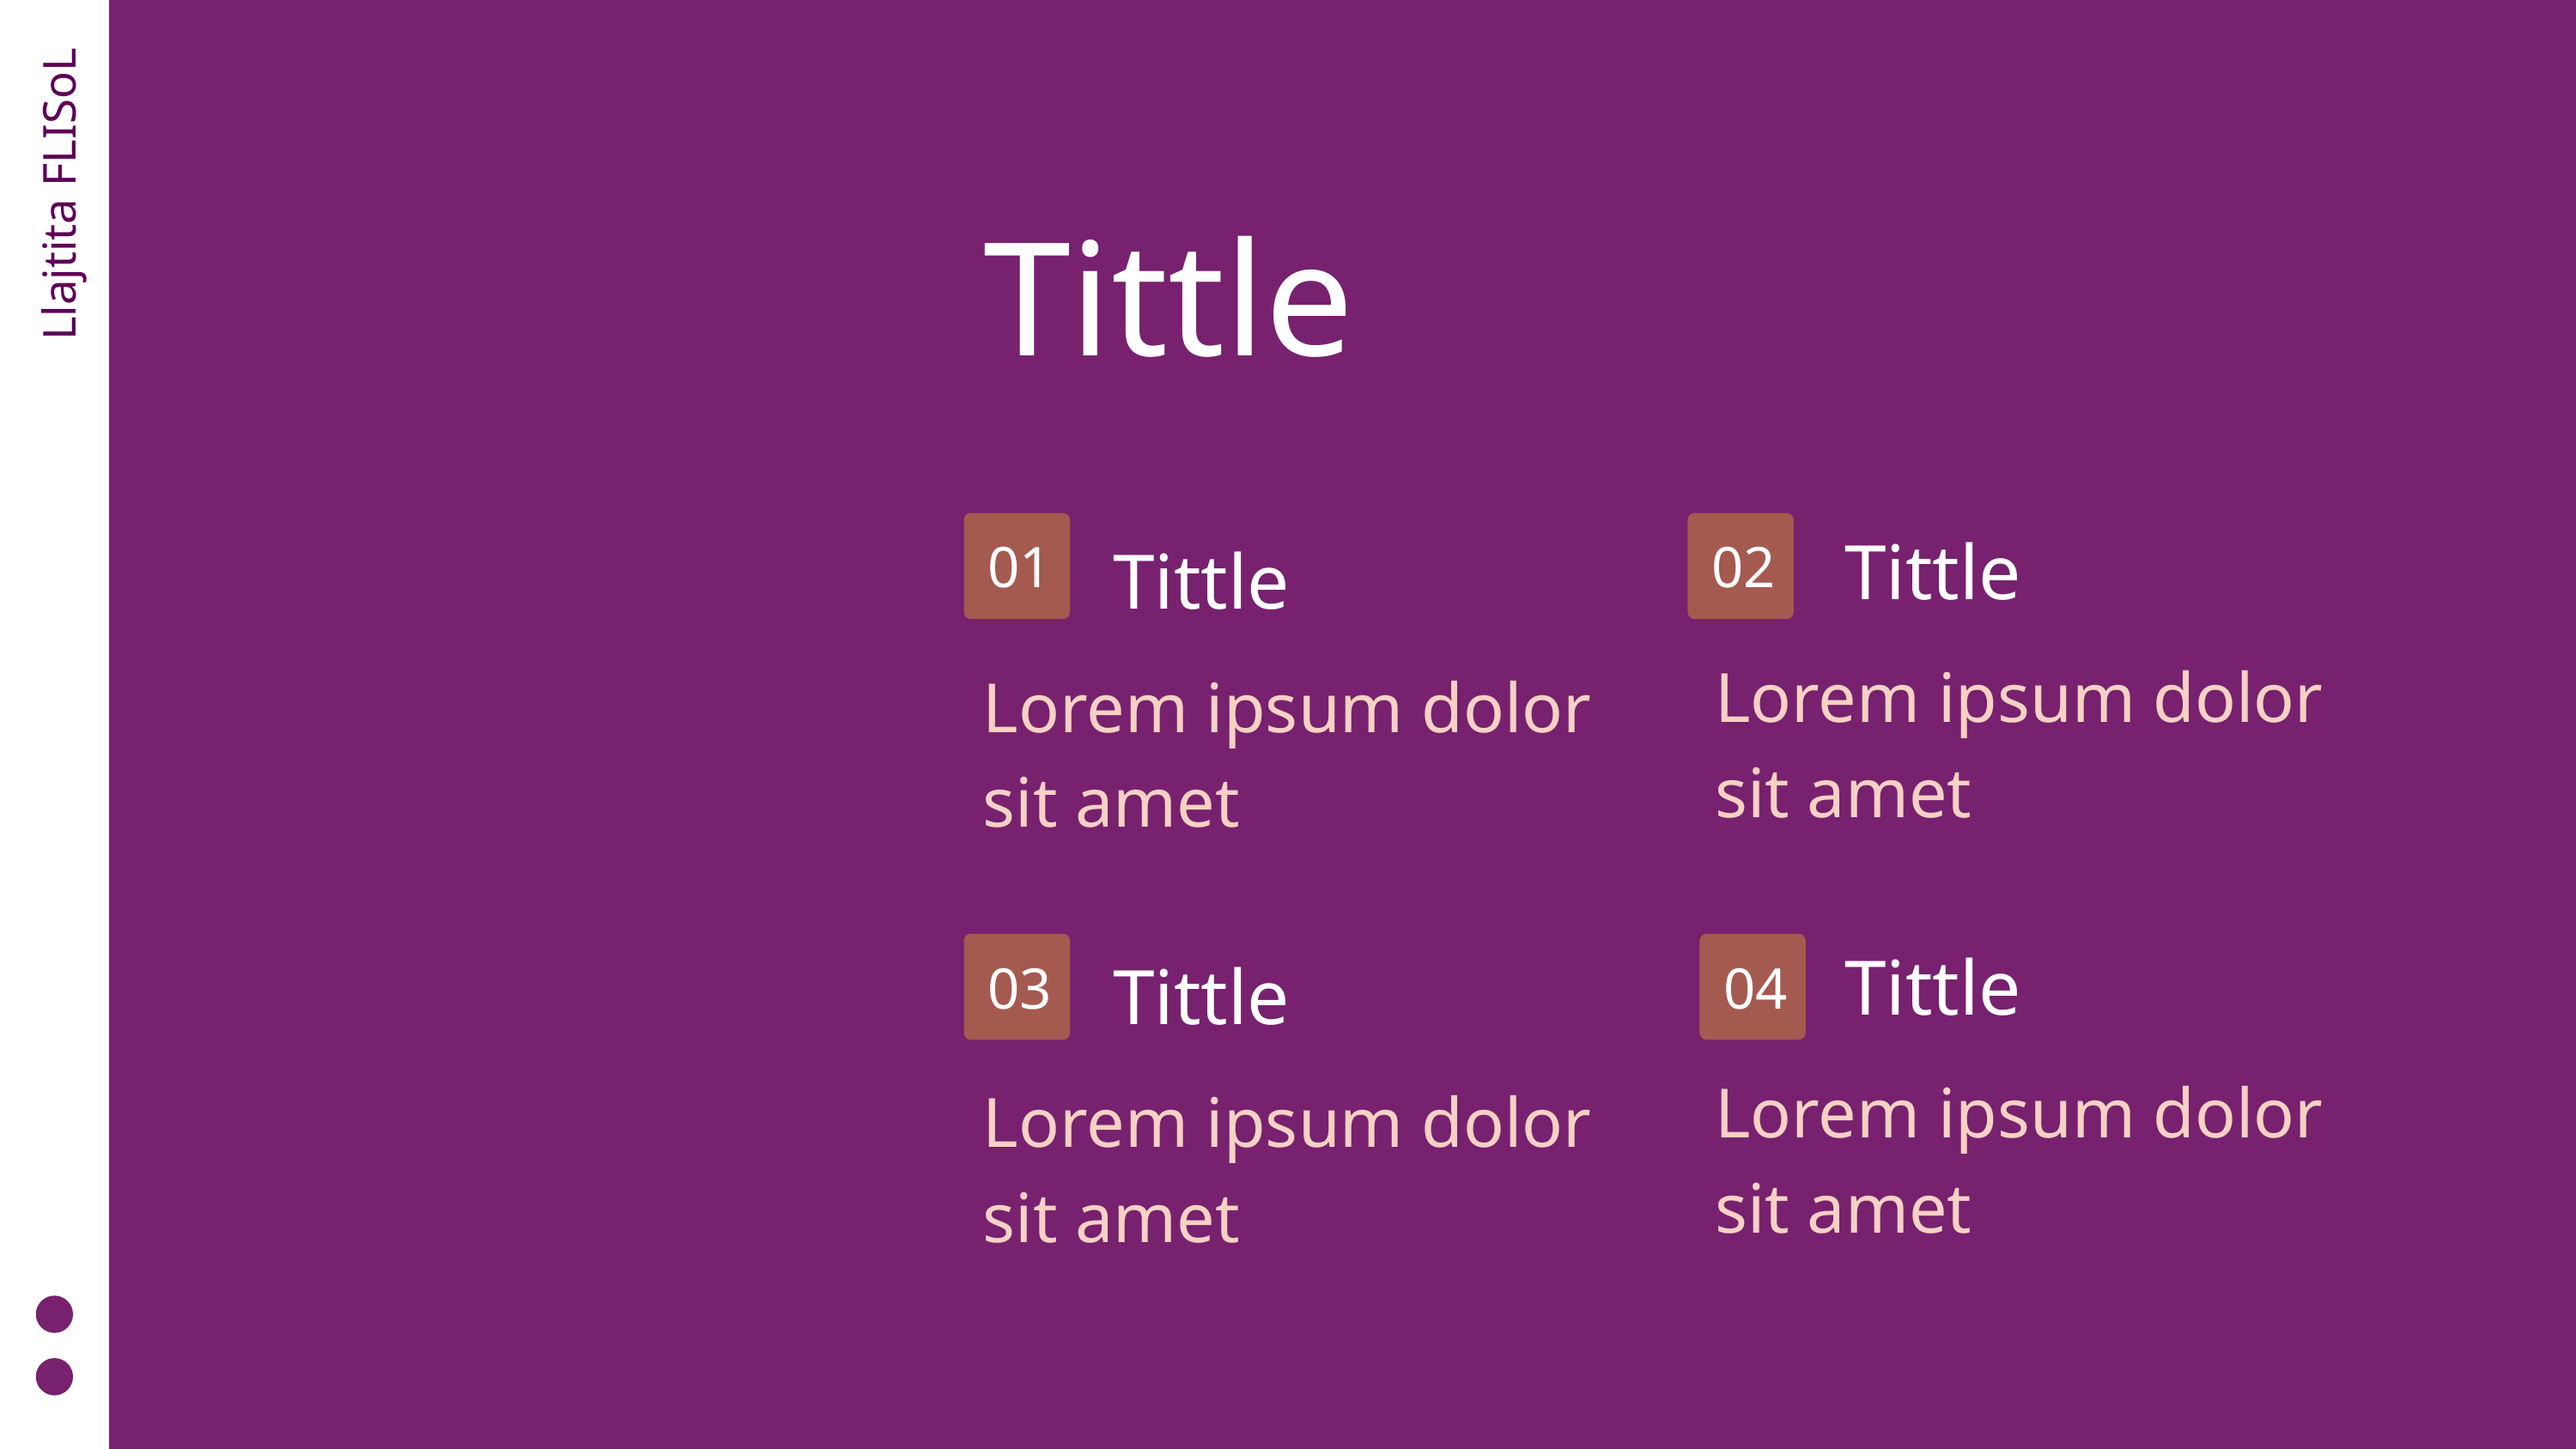

Llajtita FLISoL
Tittle
Tittle
01
02
Tittle
Lorem ipsum dolor sit amet
Lorem ipsum dolor sit amet
Tittle
Tittle
03
04
Lorem ipsum dolor sit amet
Lorem ipsum dolor sit amet